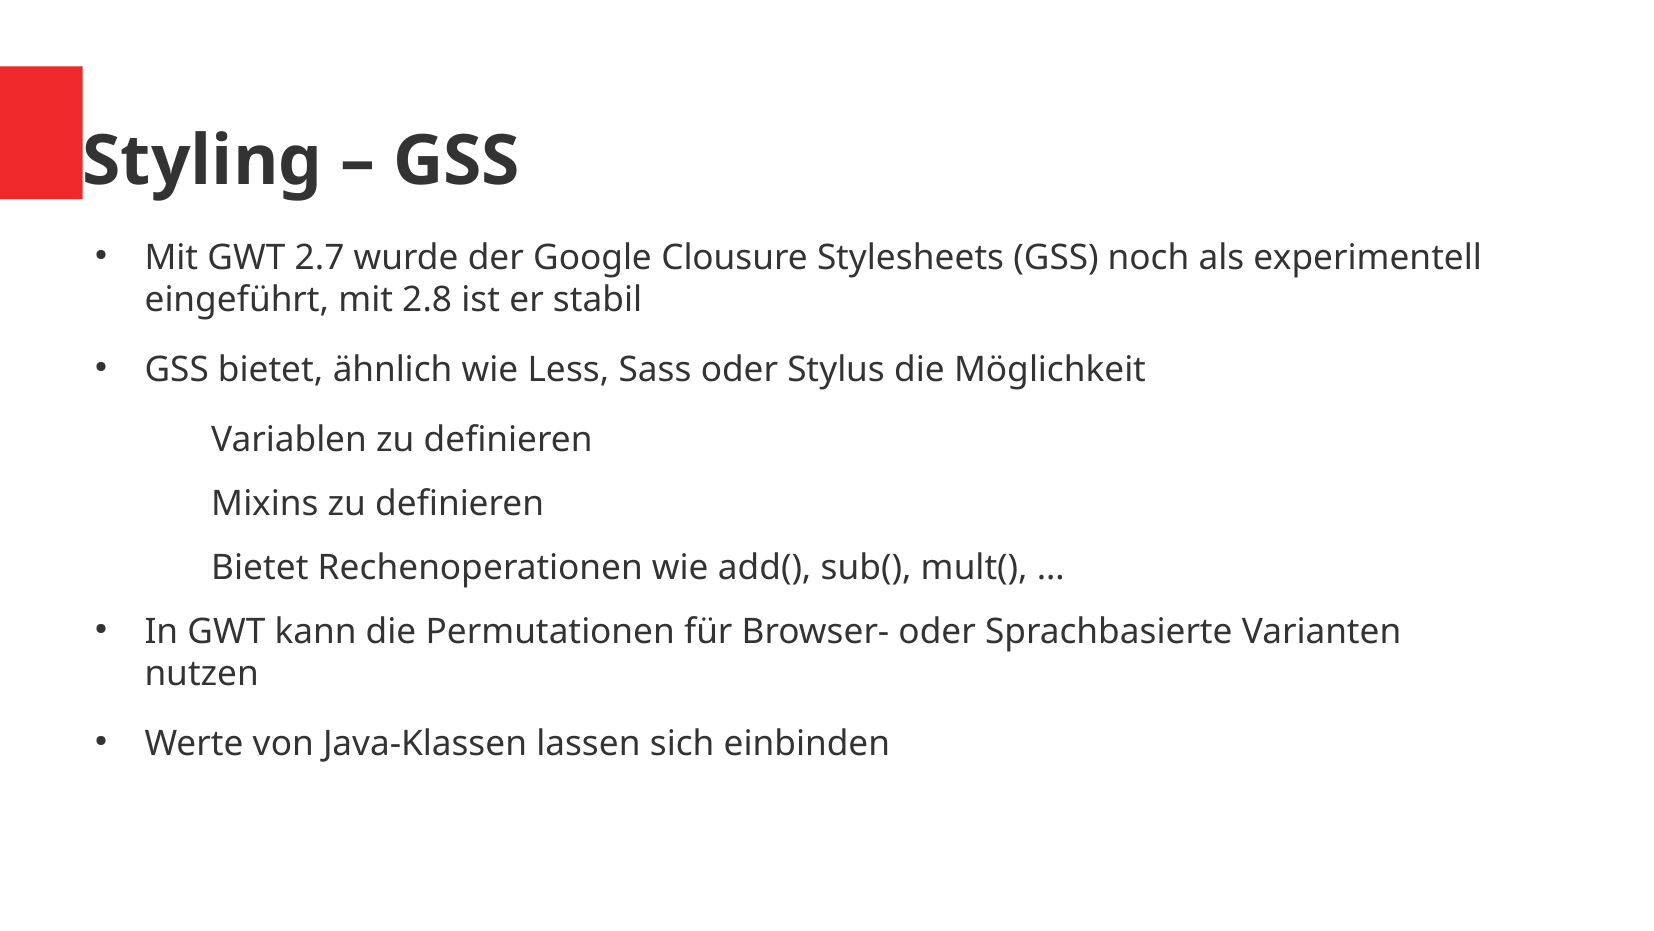

# Styling – GSS
Mit GWT 2.7 wurde der Google Clousure Stylesheets (GSS) noch als experimentell eingeführt, mit 2.8 ist er stabil
GSS bietet, ähnlich wie Less, Sass oder Stylus die Möglichkeit
Variablen zu definieren
Mixins zu definieren
Bietet Rechenoperationen wie add(), sub(), mult(), …
In GWT kann die Permutationen für Browser- oder Sprachbasierte Varianten nutzen
Werte von Java-Klassen lassen sich einbinden